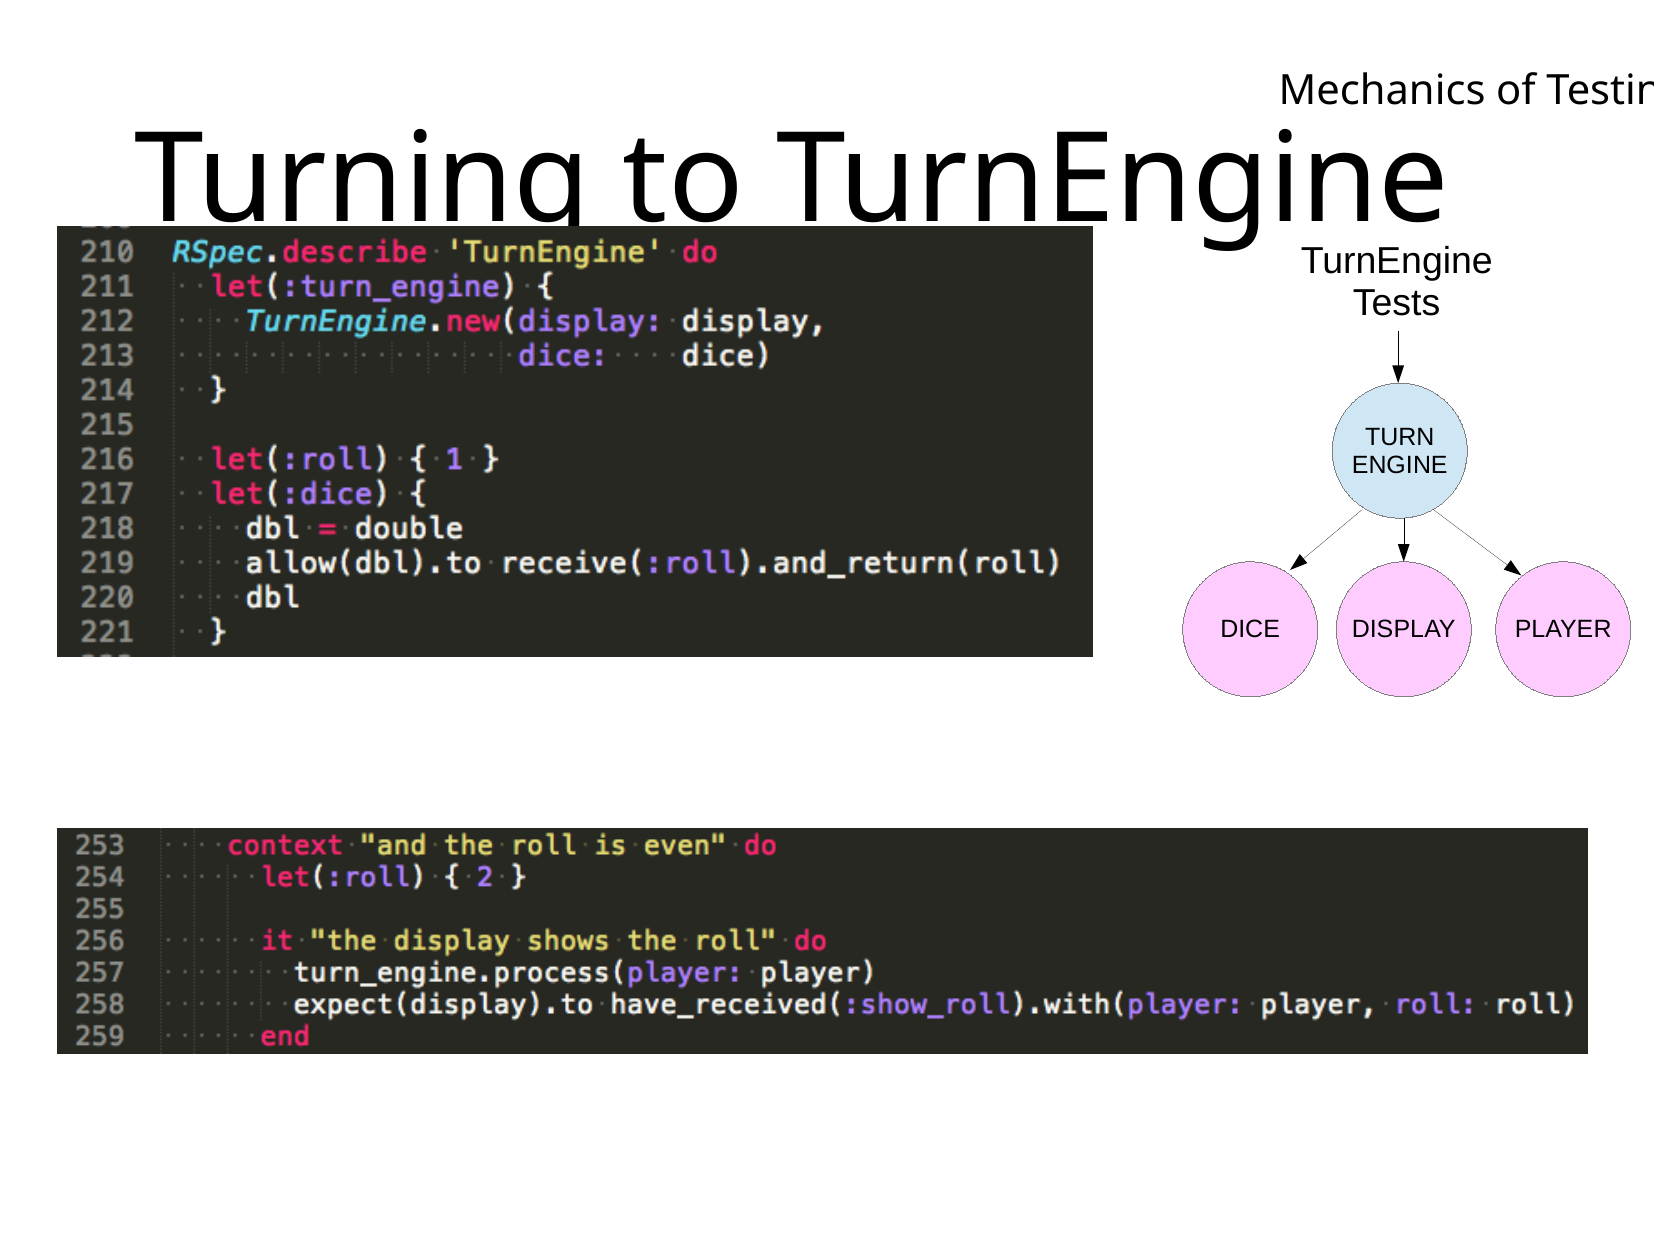

Mechanics of Testing
Turning to TurnEngine
TurnEngine
Tests
TURN
ENGINE
DICE
PLAYER
DISPLAY